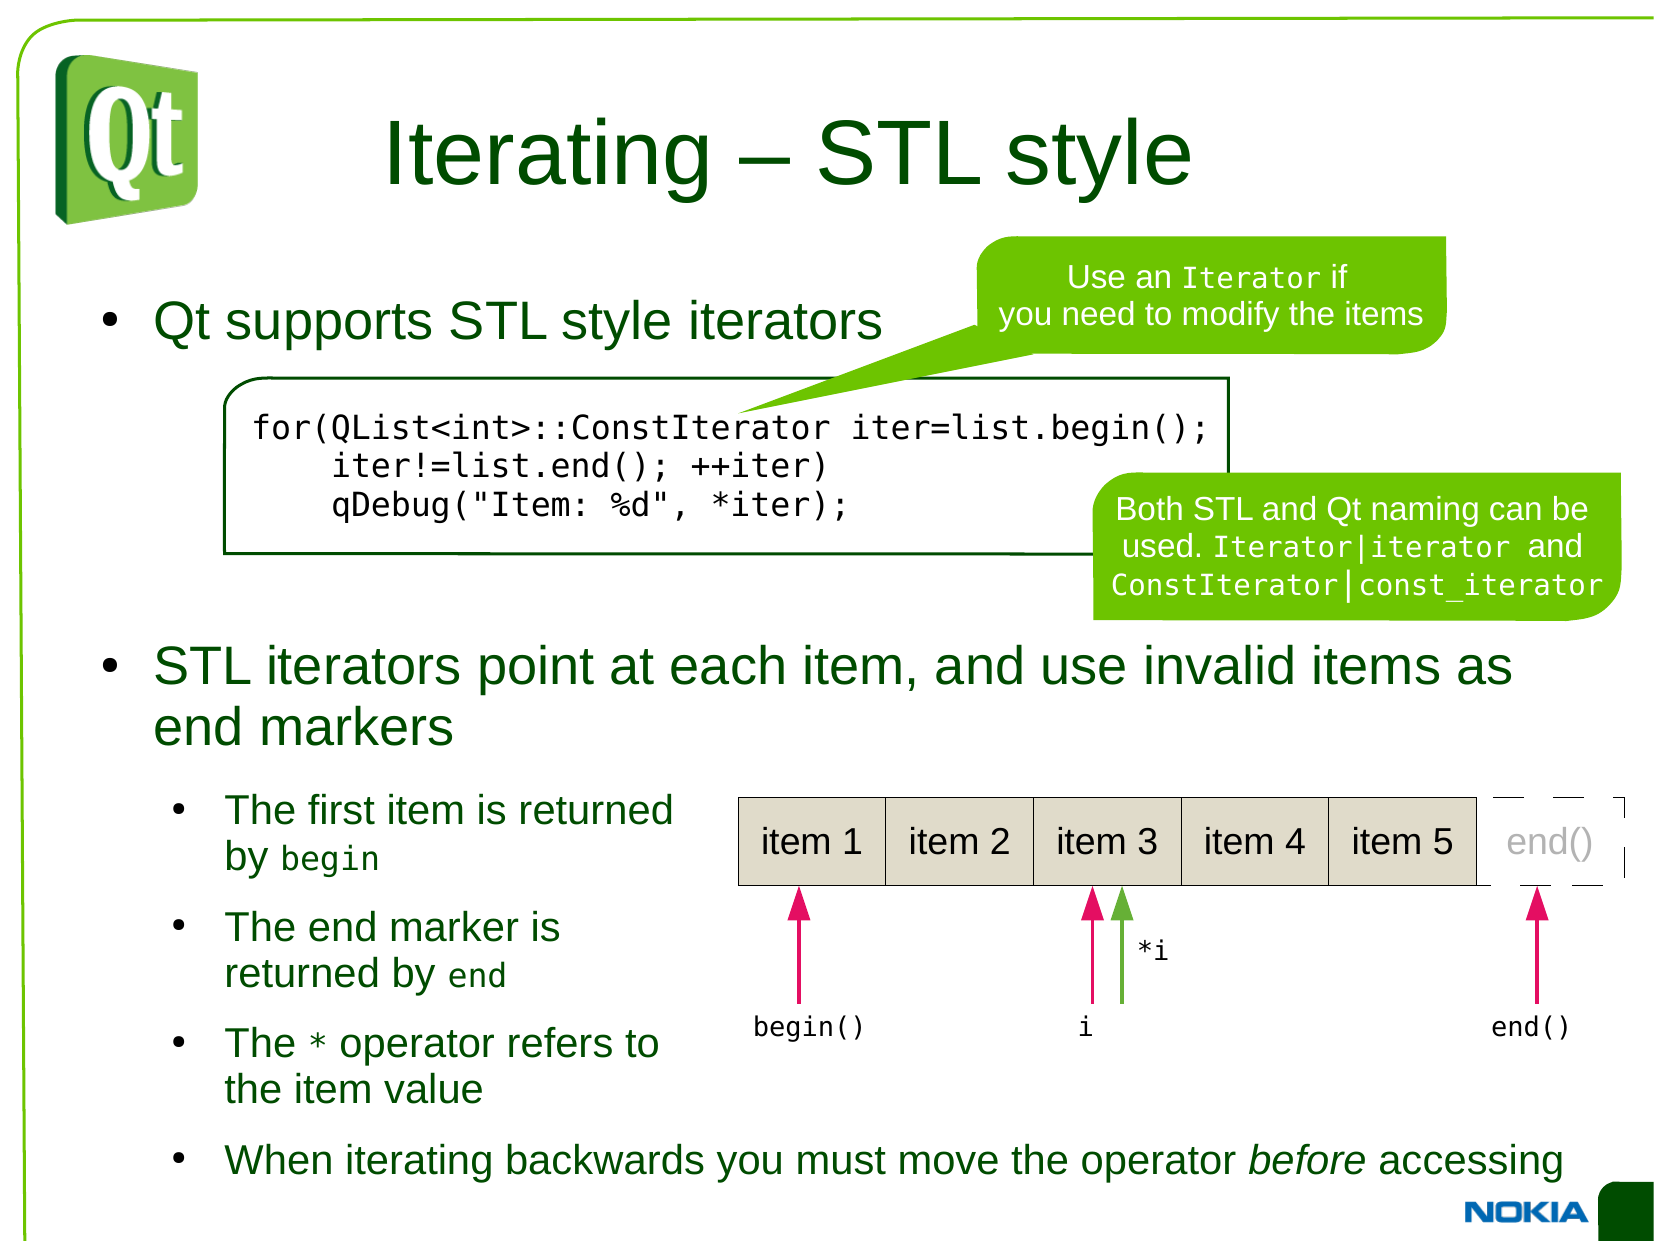

# Iterating – STL style
Use an Iterator if
you need to modify the items
Qt supports STL style iterators
STL iterators point at each item, and use invalid items as end markers
The first item is returned
by begin
The end marker is
returned by end
The * operator refers to
the item value
When iterating backwards you must move the operator before accessing
for(QList<int>::ConstIterator iter=list.begin();
 iter!=list.end(); ++iter)
 qDebug("Item: %d", *iter);
Both STL and Qt naming can be
used. Iterator|iterator and
ConstIterator|const_iterator
end()
item 1
item 2
item 3
item 4
item 5
*i
begin()
i
end()